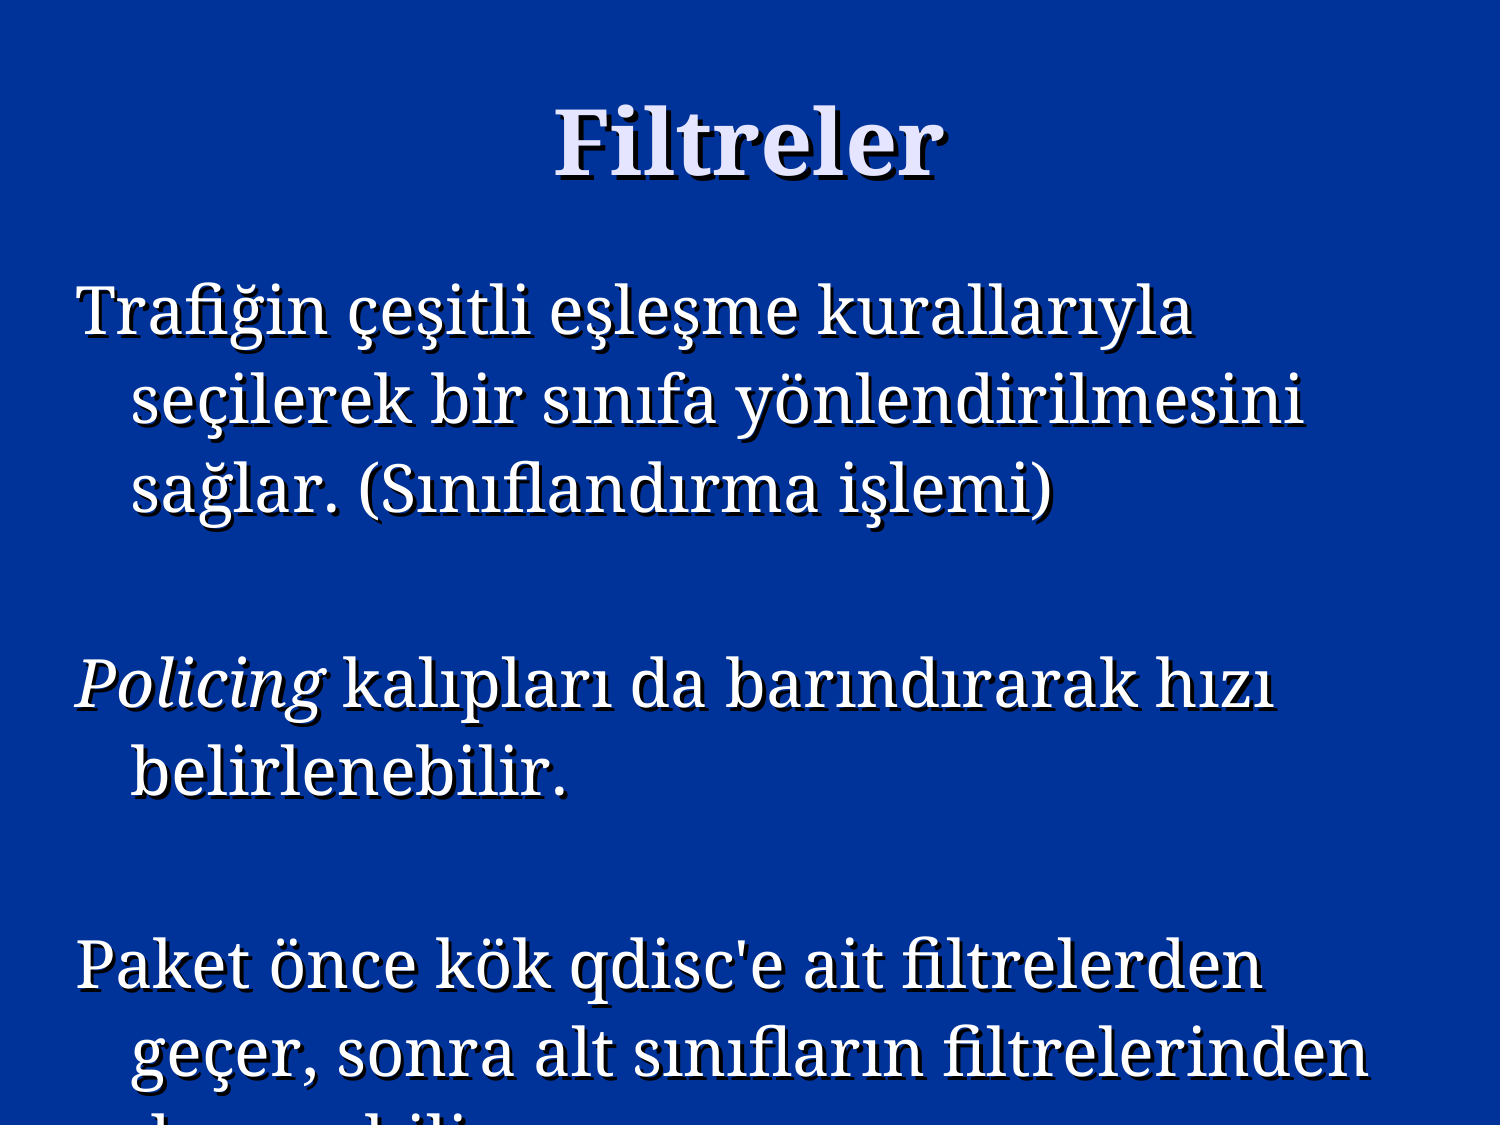

# Filtreler
Trafiğin çeşitli eşleşme kurallarıyla seçilerek bir sınıfa yönlendirilmesini sağlar. (Sınıflandırma işlemi)
Policing kalıpları da barındırarak hızı belirlenebilir.
Paket önce kök qdisc'e ait filtrelerden geçer, sonra alt sınıfların filtrelerinden de geçebilir.